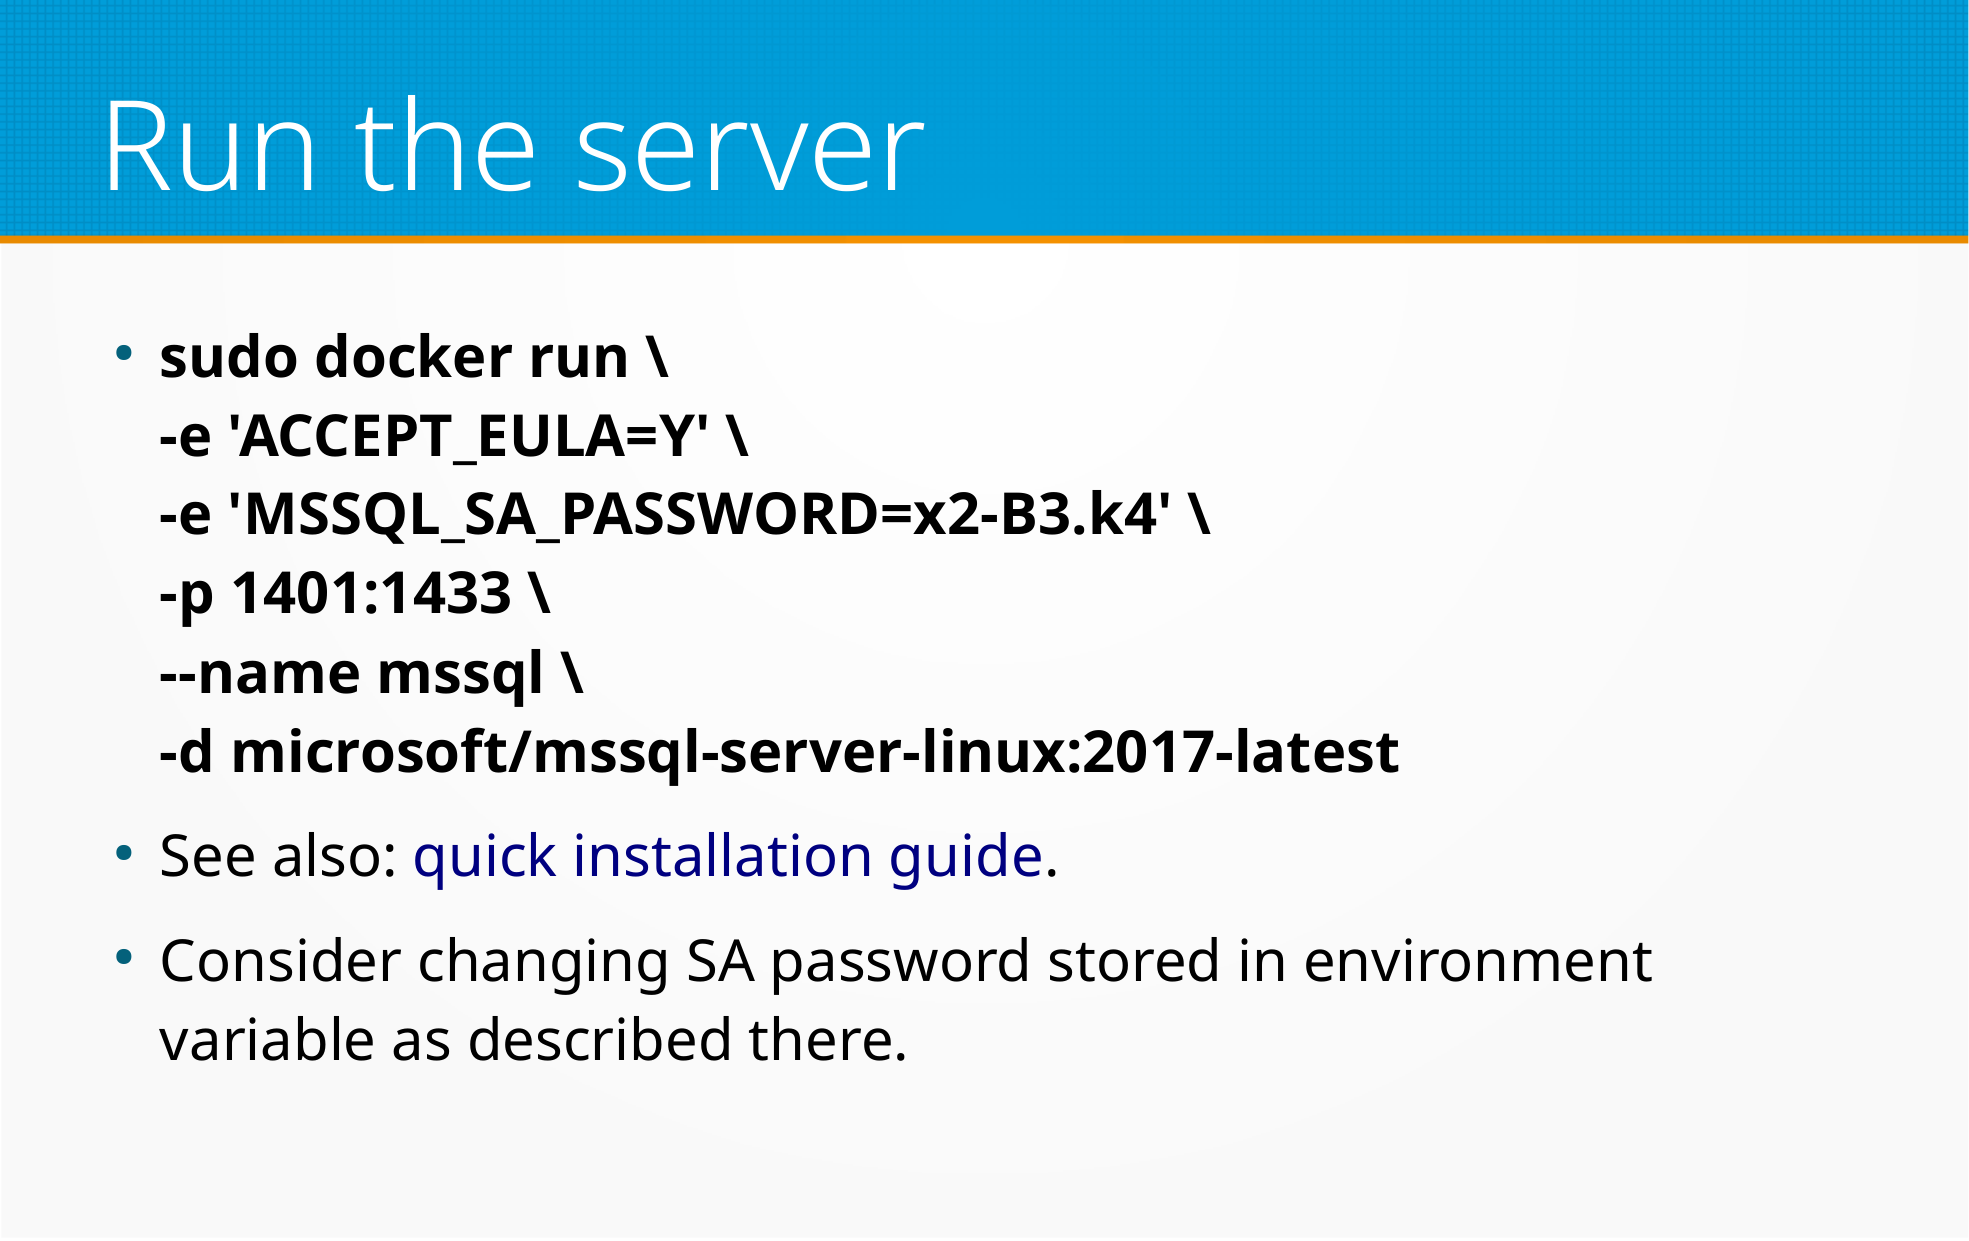

# Run the server
sudo docker run \
-e 'ACCEPT_EULA=Y' \
-e 'MSSQL_SA_PASSWORD=x2-B3.k4' \
-p 1401:1433 \
--name mssql \
-d microsoft/mssql-server-linux:2017-latest
See also: quick installation guide.
Consider changing SA password stored in environment variable as described there.